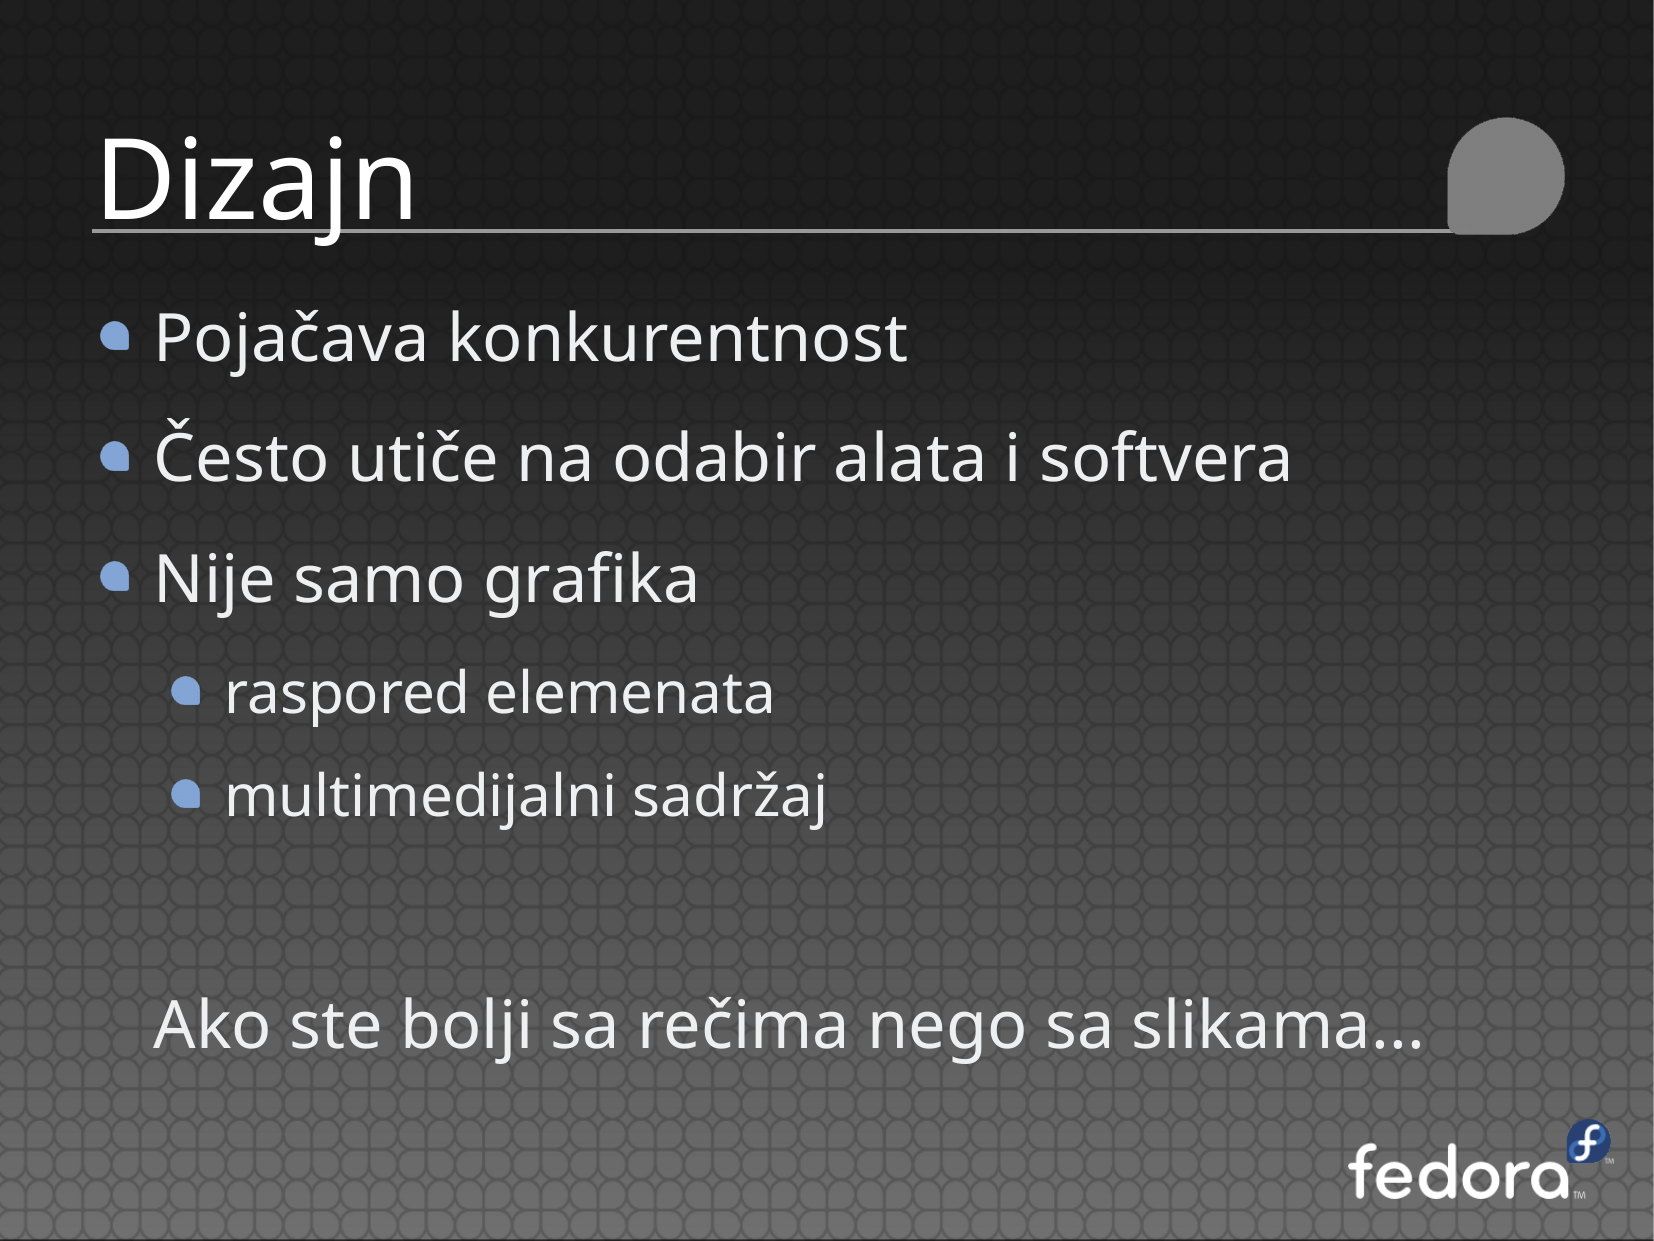

Dizajn
# Pojačava konkurentnost
Često utiče na odabir alata i softvera
Nije samo grafika
raspored elemenata
multimedijalni sadržaj
Ako ste bolji sa rečima nego sa slikama...